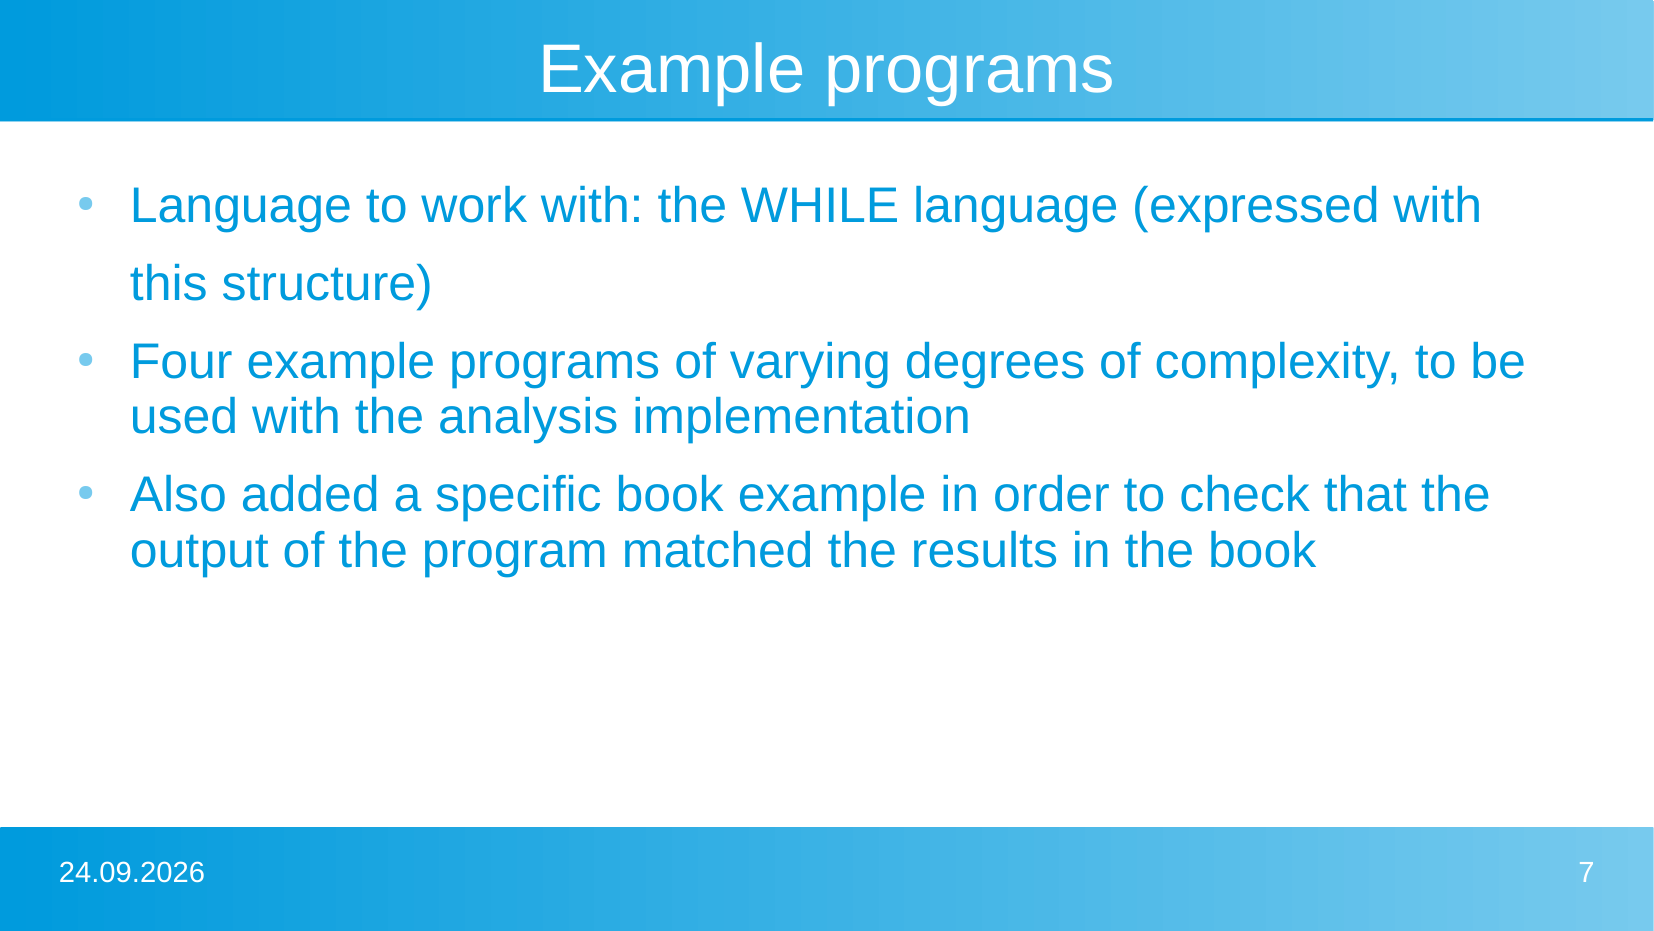

# Example programs
Language to work with: the WHILE language (expressed with
this structure)
Four example programs of varying degrees of complexity, to be used with the analysis implementation
Also added a specific book example in order to check that the output of the program matched the results in the book
7